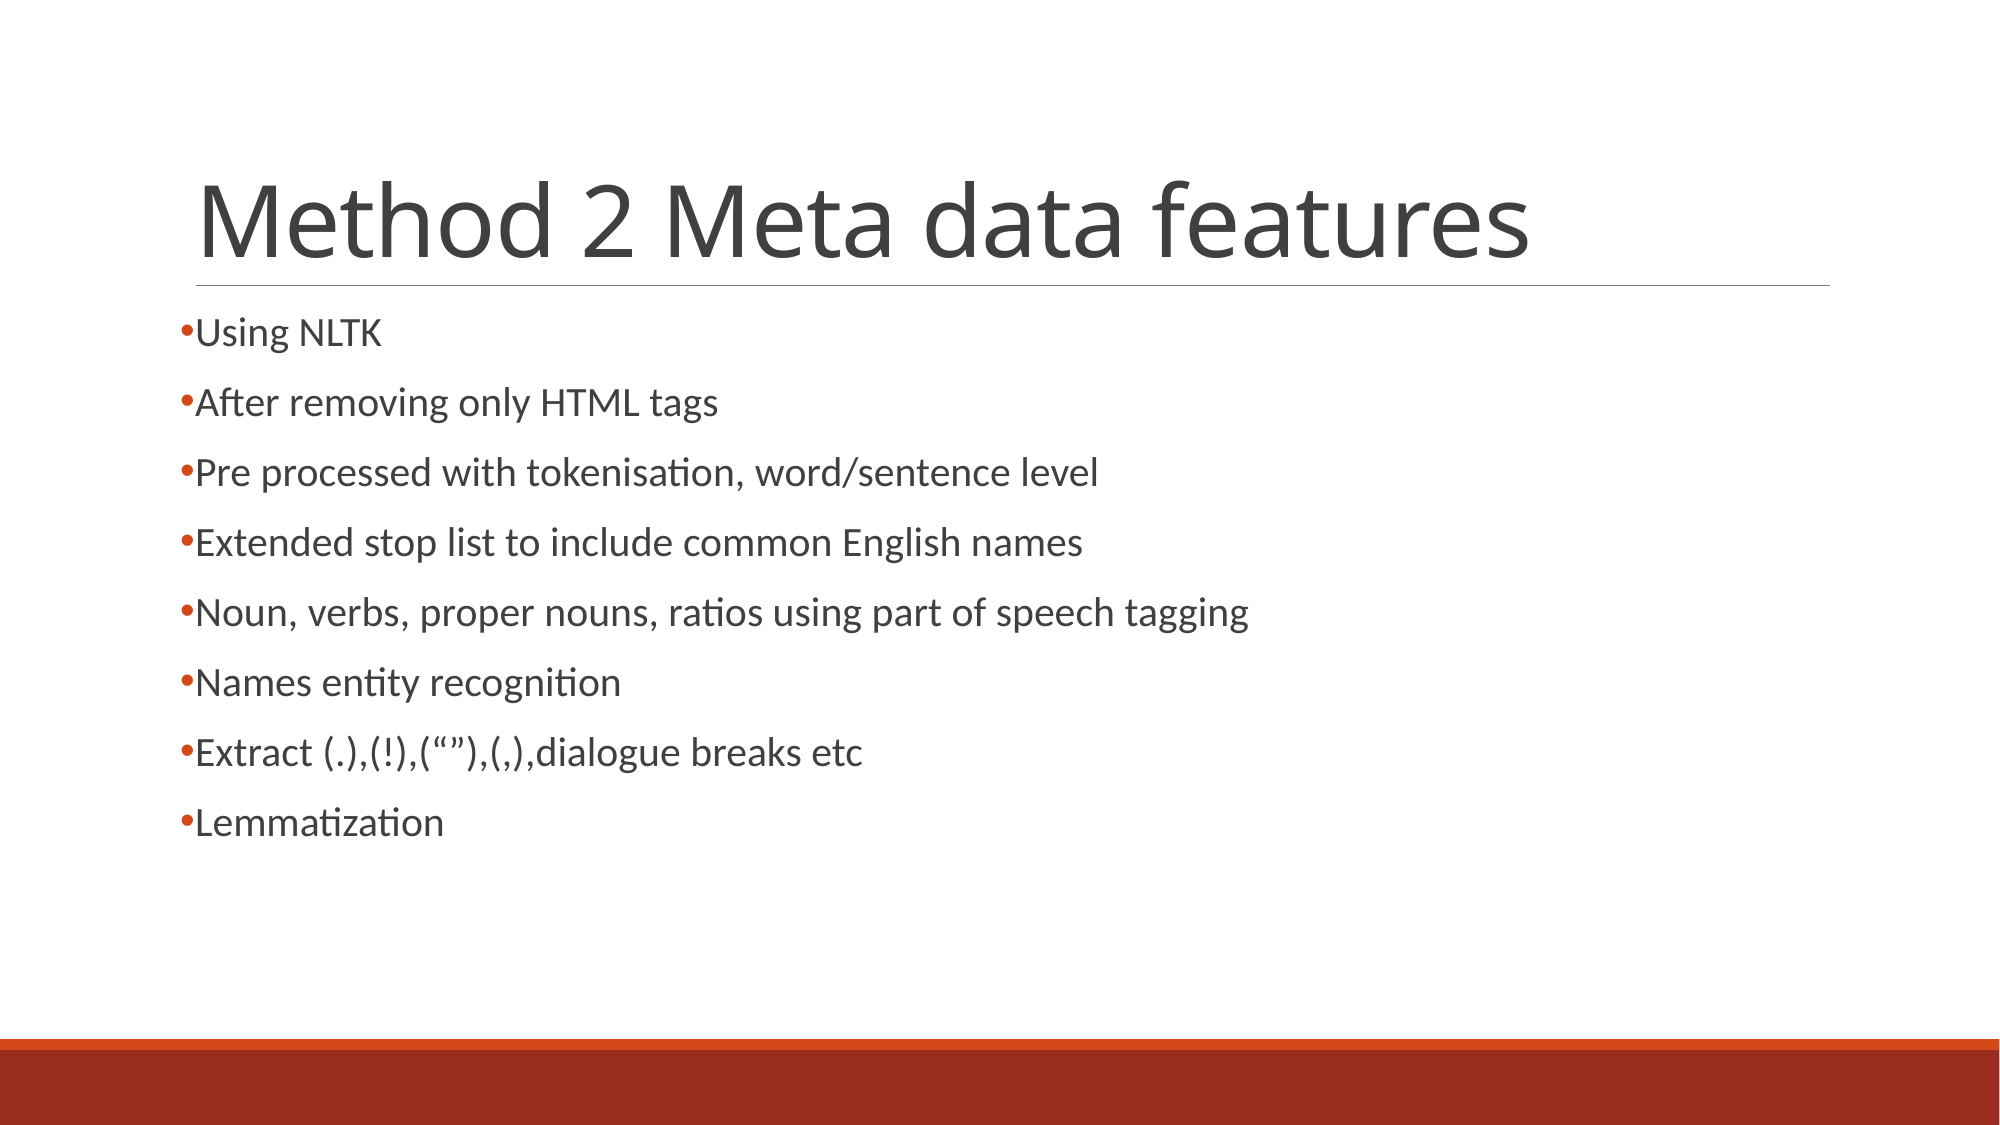

# Method 2 Meta data features
Using NLTK
After removing only HTML tags
Pre processed with tokenisation, word/sentence level
Extended stop list to include common English names
Noun, verbs, proper nouns, ratios using part of speech tagging
Names entity recognition
Extract (.),(!),(“”),(,),dialogue breaks etc
Lemmatization